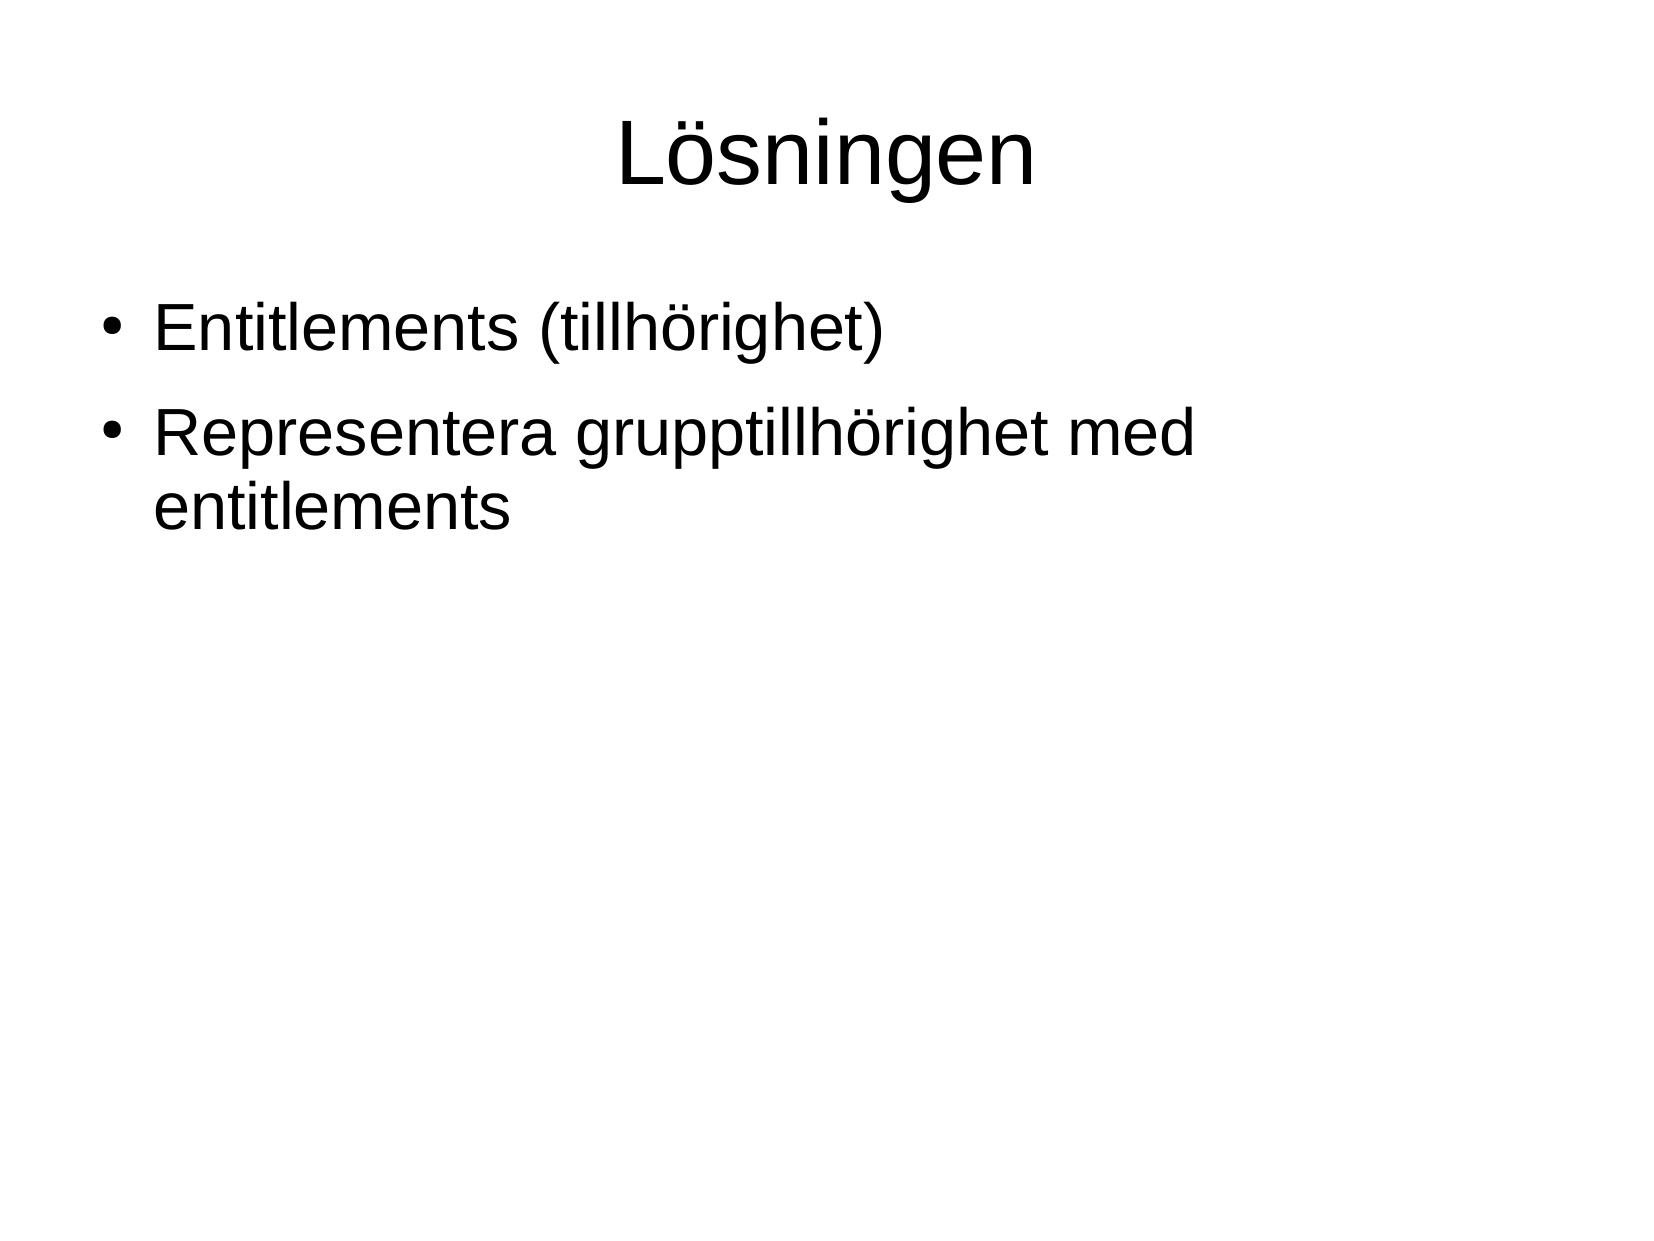

# Lösningen
Entitlements (tillhörighet)
Representera grupptillhörighet med entitlements